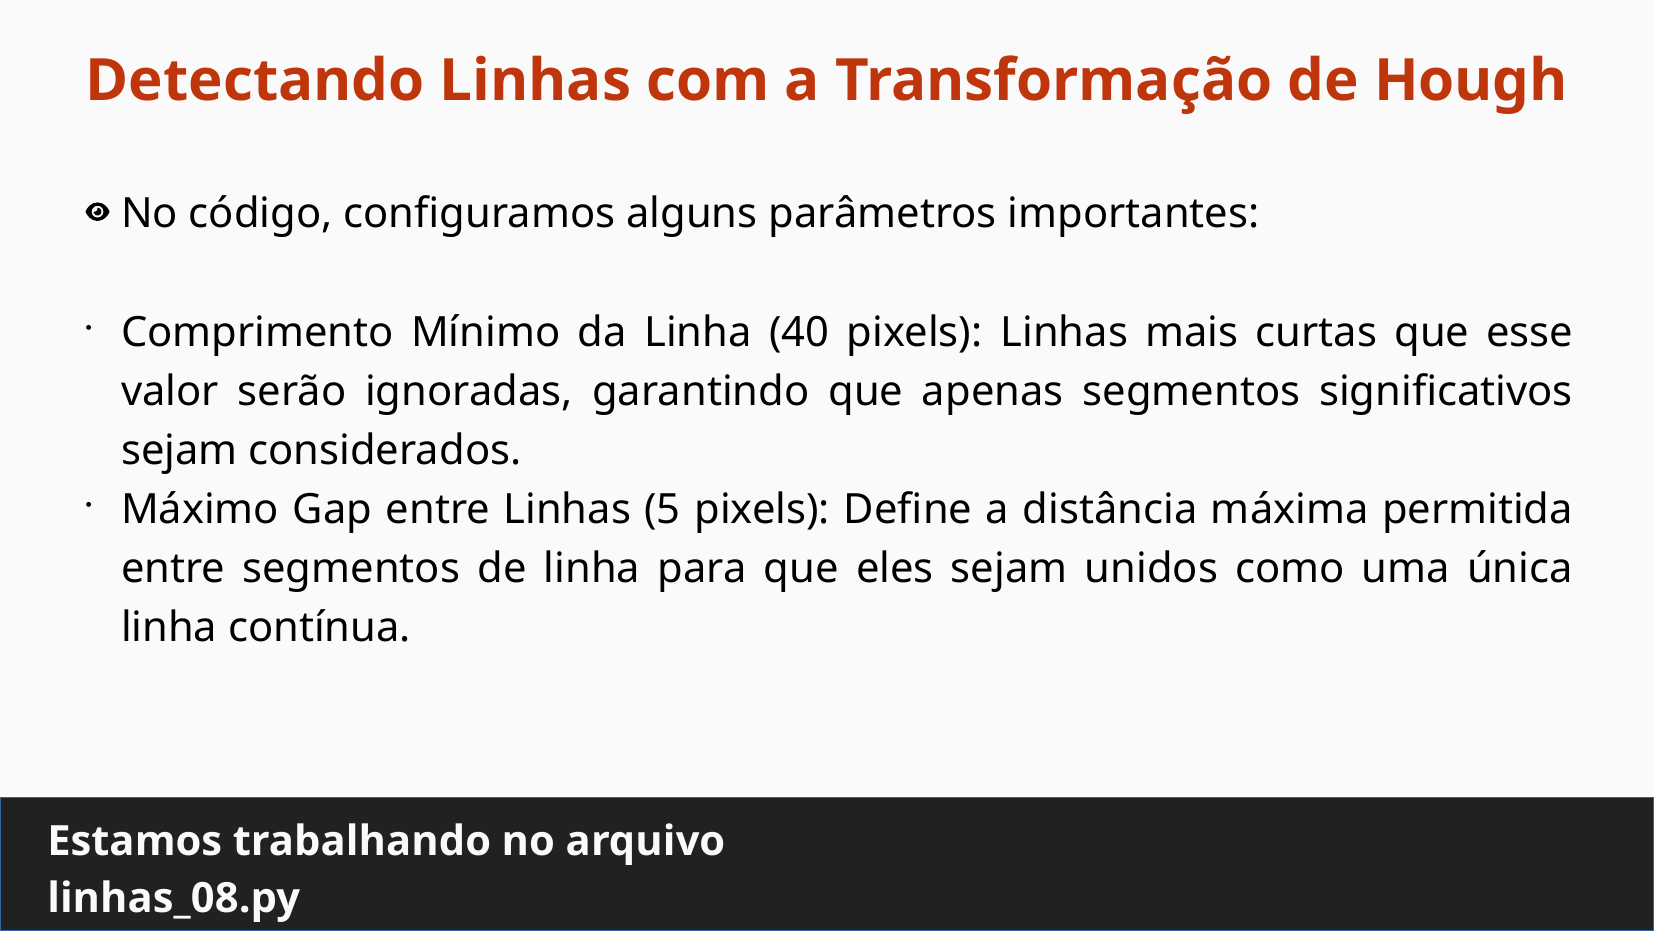

Detectando Linhas com a Transformação de Hough
No código, configuramos alguns parâmetros importantes:
Comprimento Mínimo da Linha (40 pixels): Linhas mais curtas que esse valor serão ignoradas, garantindo que apenas segmentos significativos sejam considerados.
Máximo Gap entre Linhas (5 pixels): Define a distância máxima permitida entre segmentos de linha para que eles sejam unidos como uma única linha contínua.
# Estamos trabalhando no arquivo linhas_08.py